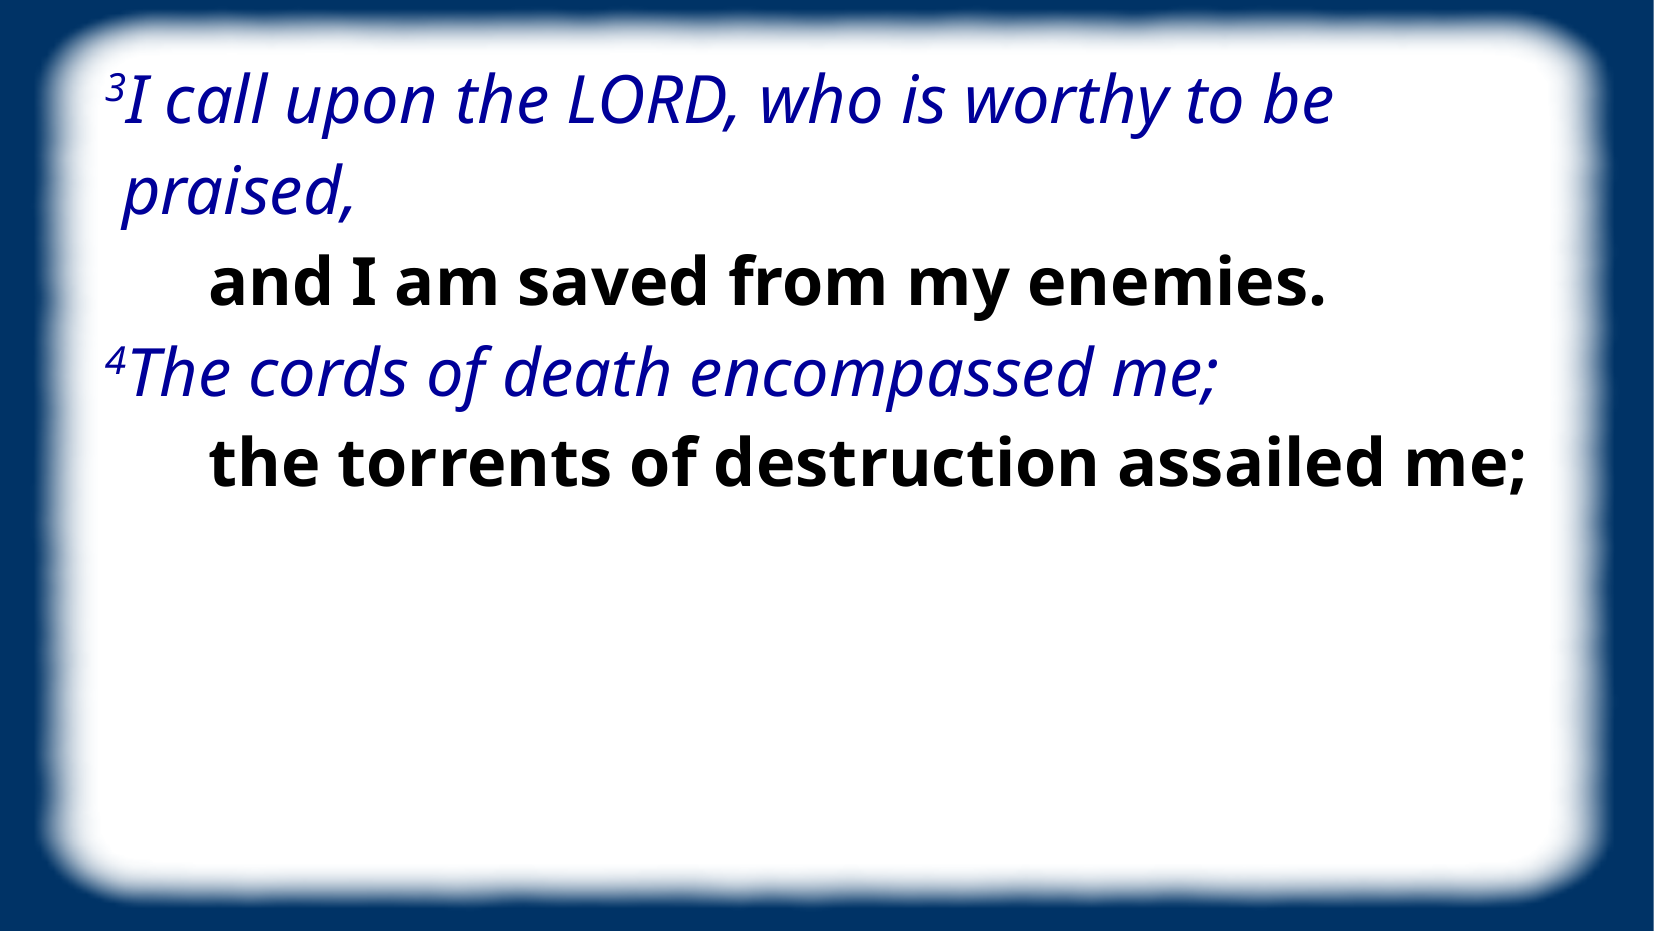

3I call upon the LORD, who is worthy to be
 praised,
 and I am saved from my enemies.
4The cords of death encompassed me;
 the torrents of destruction assailed me;